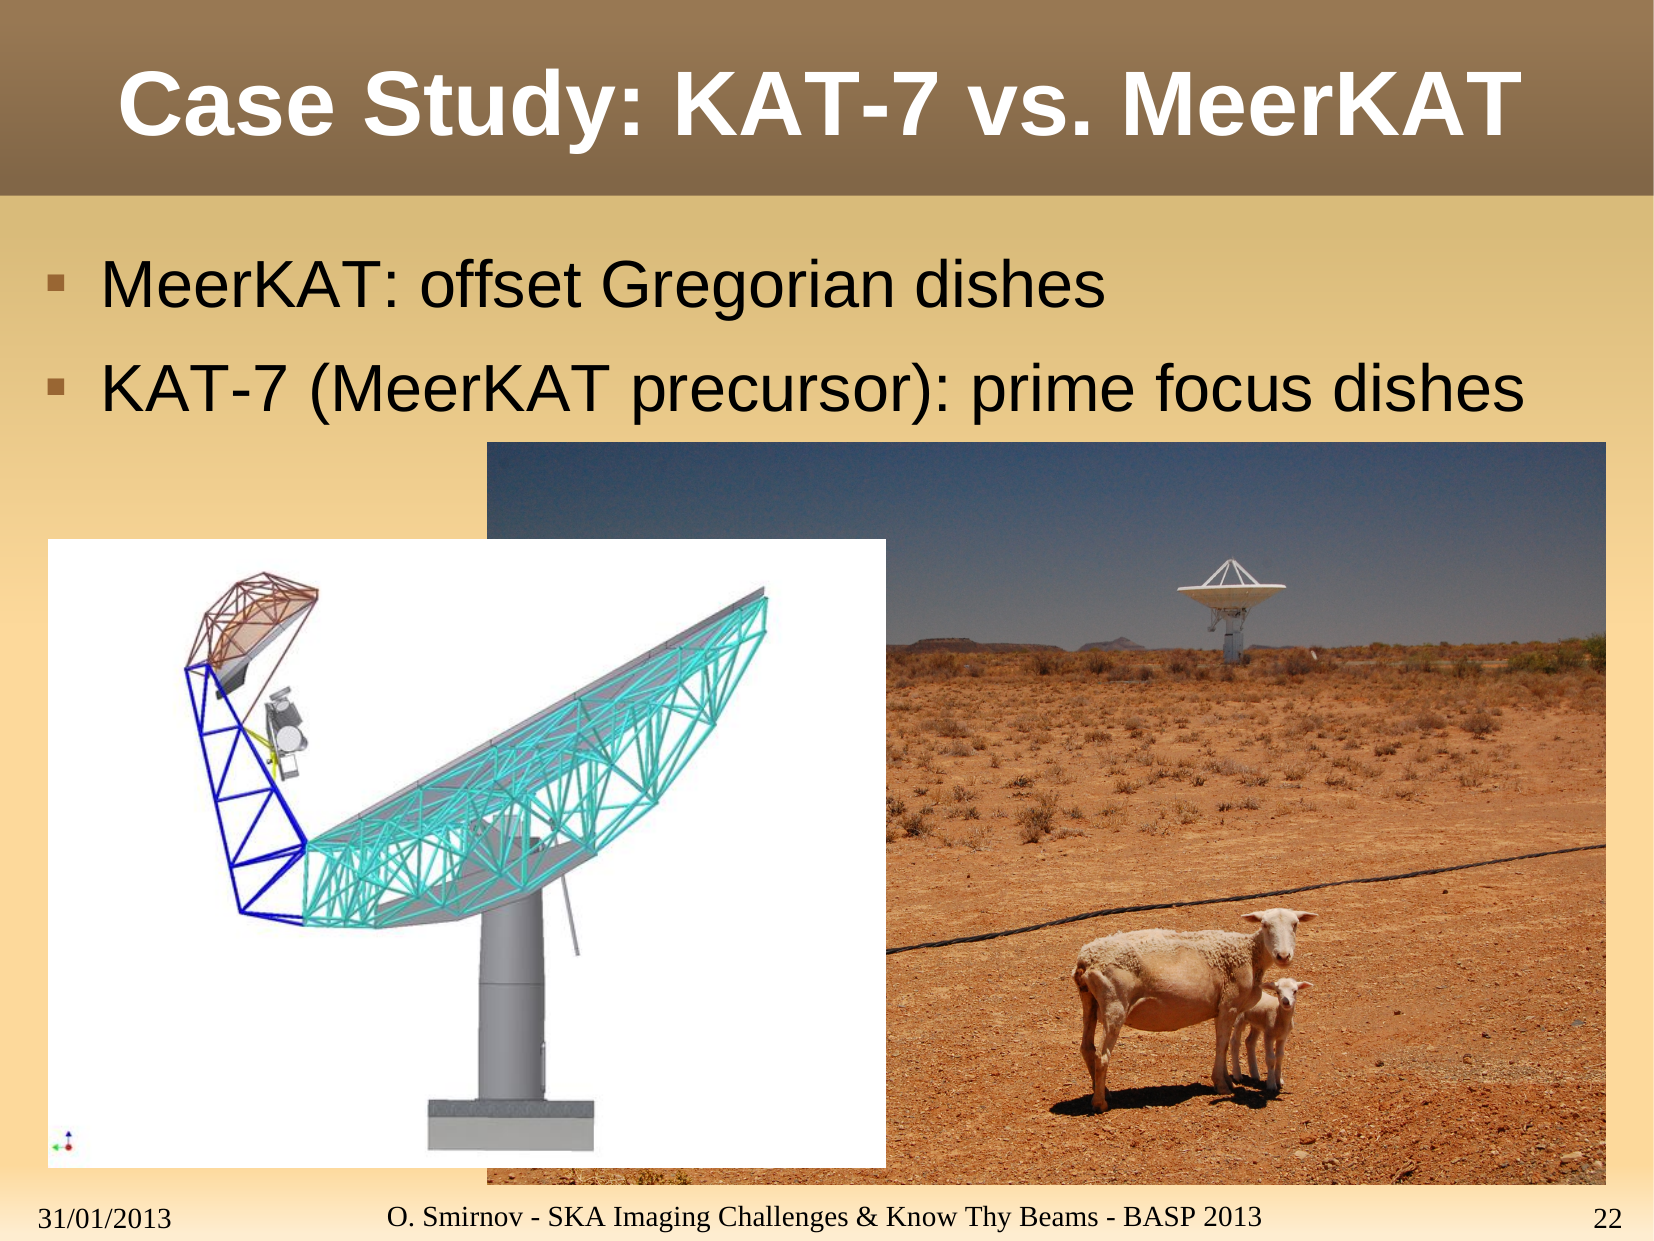

# Case Study: KAT-7 vs. MeerKAT
MeerKAT: offset Gregorian dishes
KAT-7 (MeerKAT precursor): prime focus dishes
O. Smirnov - SKA Imaging Challenges & Know Thy Beams - BASP 2013
31/01/2013
22